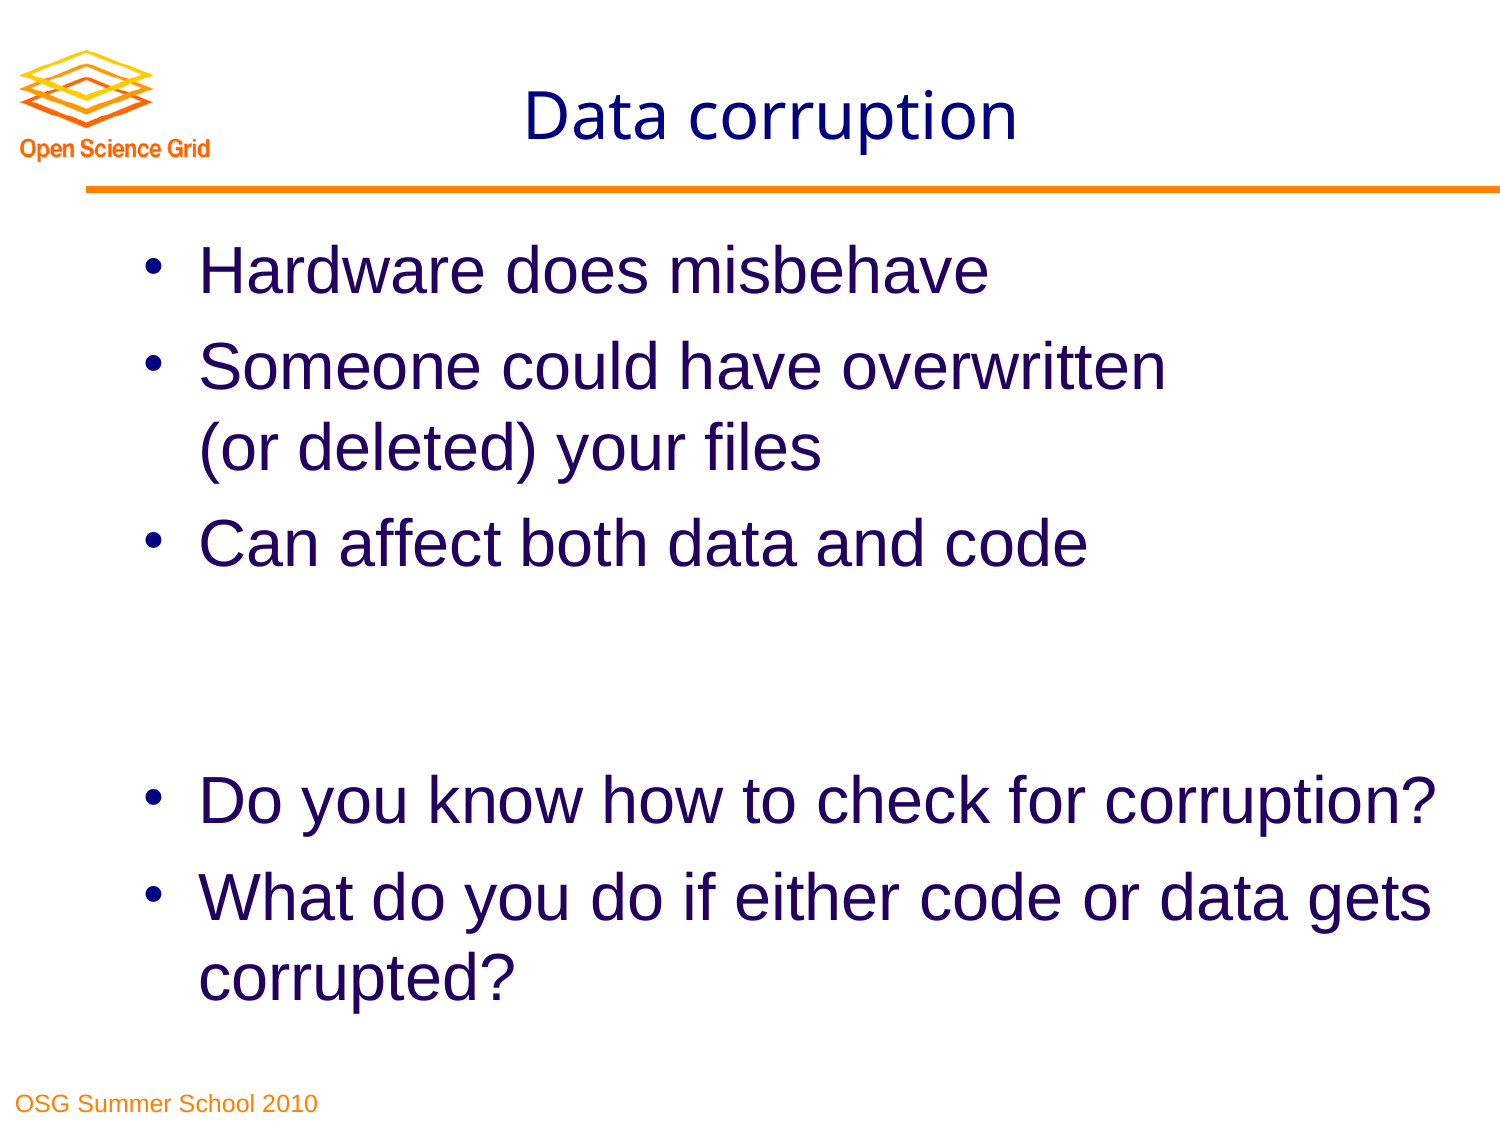

# Data corruption
Hardware does misbehave
Someone could have overwritten
(or deleted) your files
Can affect both data and code
Do you know how to check for corruption?
What do you do if either code or data gets corrupted?